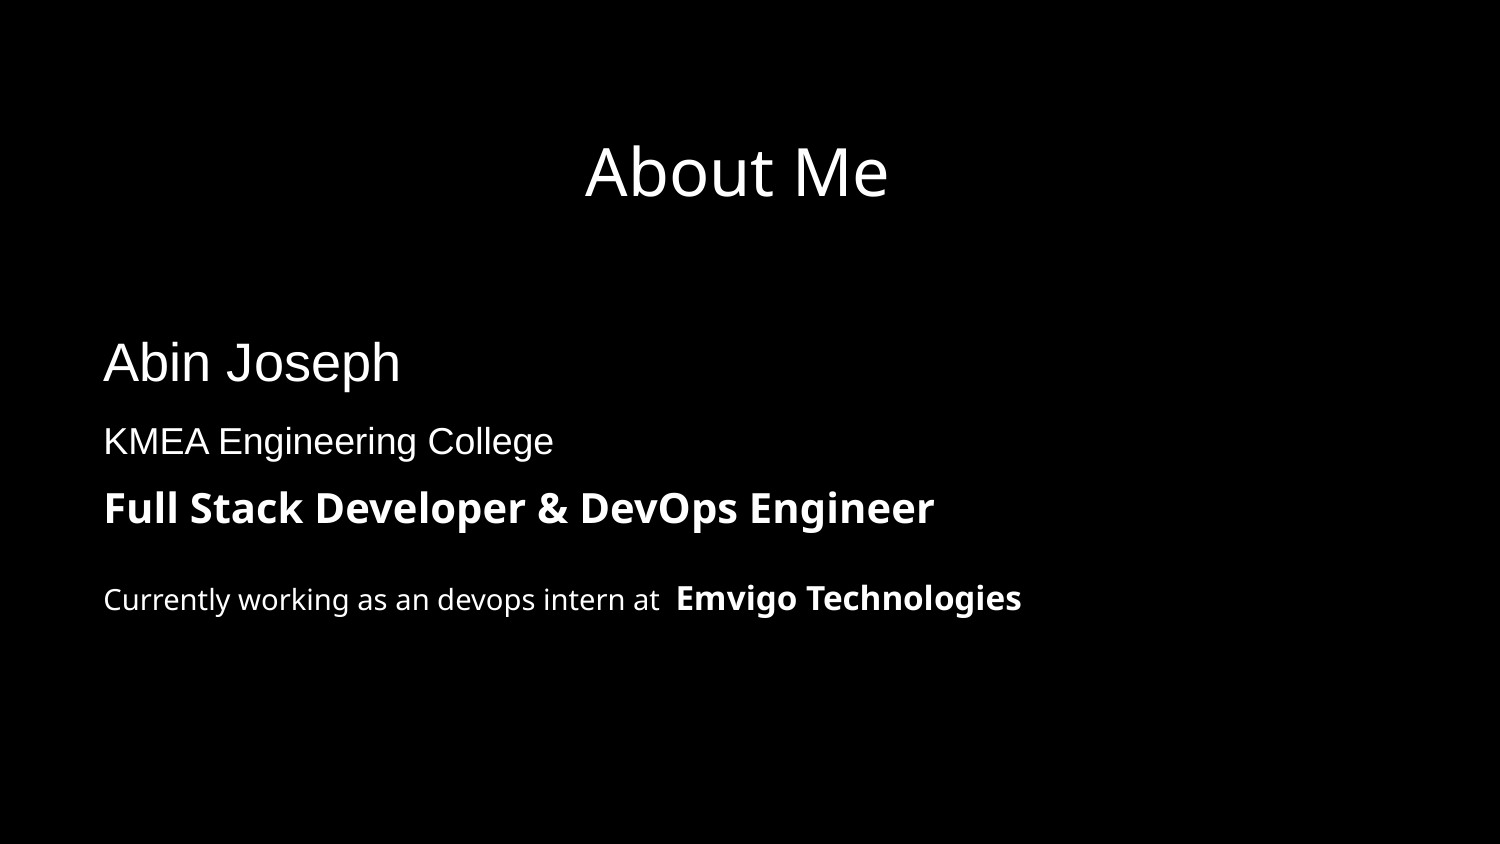

About Me
Abin Joseph
KMEA Engineering College
Full Stack Developer & DevOps Engineer
Currently working as an devops intern at Emvigo Technologies